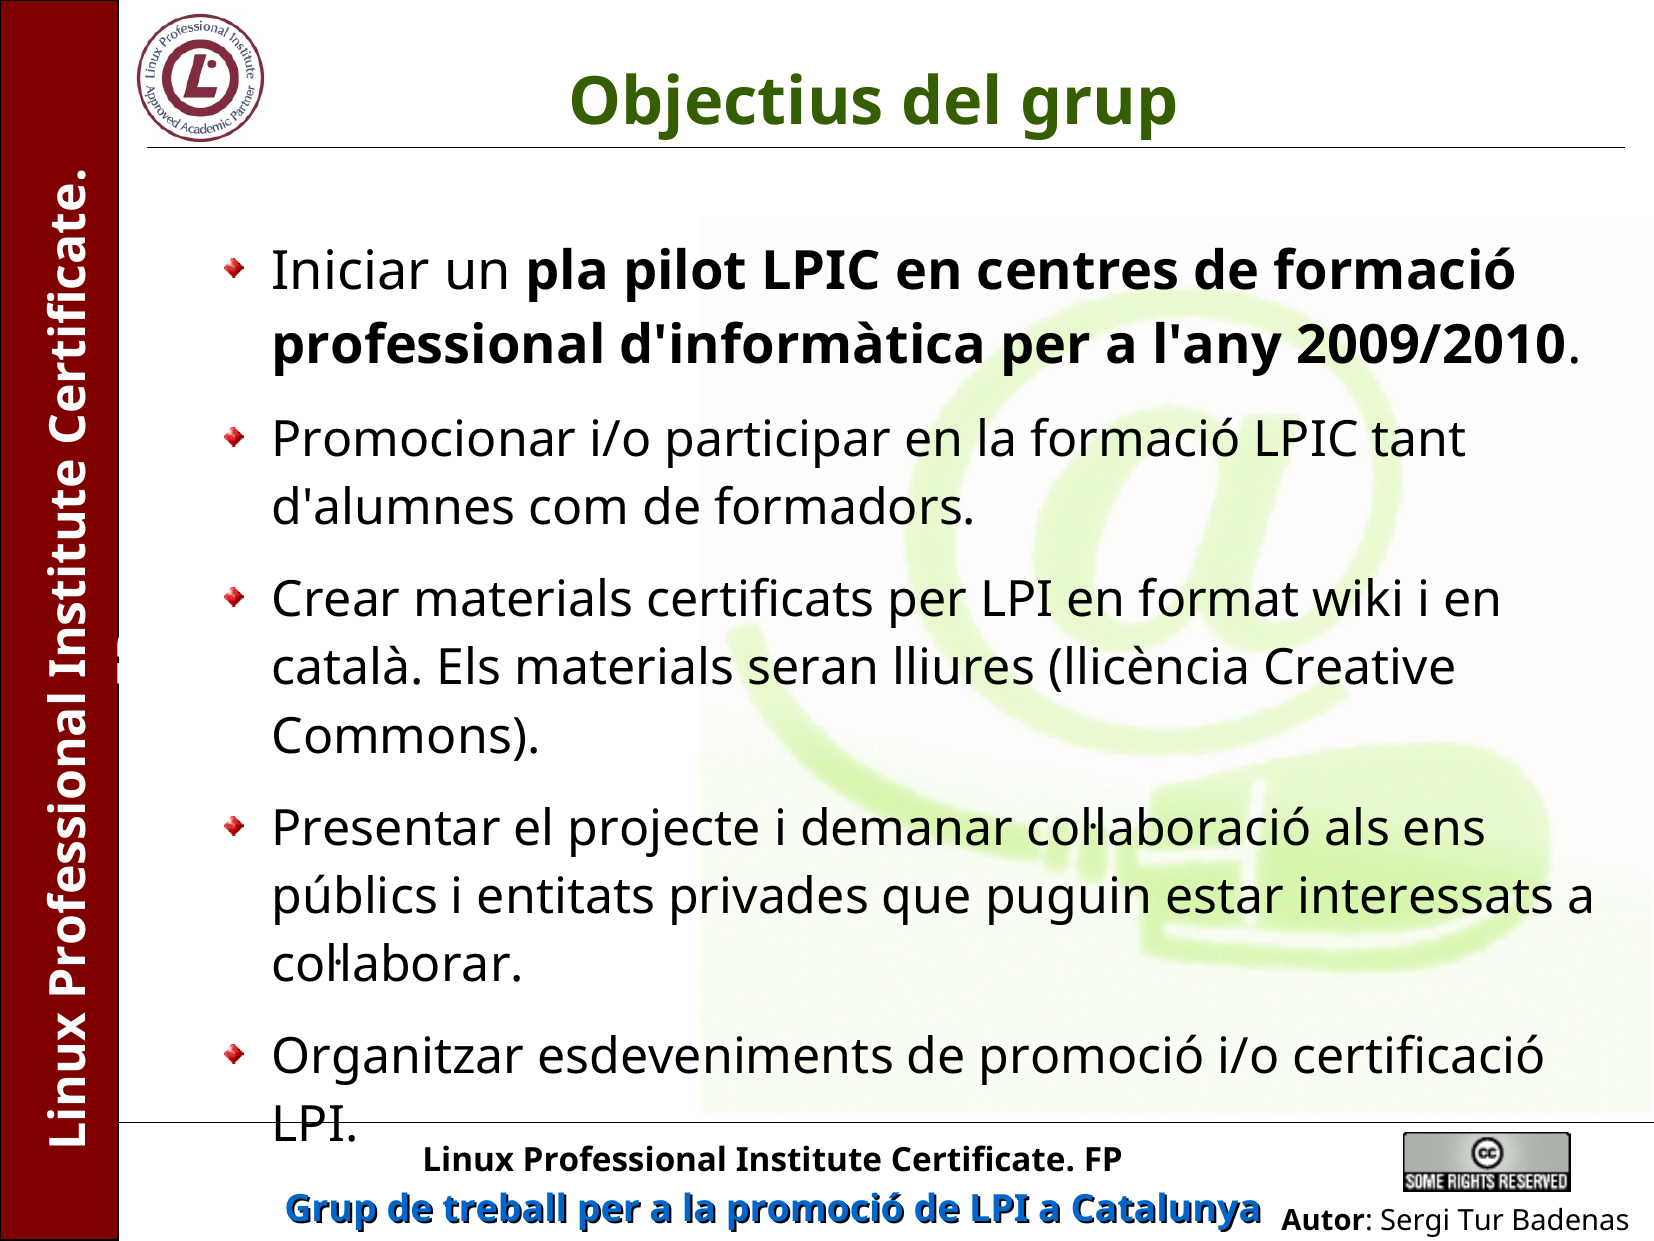

# Objectius del grup
Iniciar un pla pilot LPIC en centres de formació professional d'informàtica per a l'any 2009/2010.
Promocionar i/o participar en la formació LPIC tant d'alumnes com de formadors.
Crear materials certificats per LPI en format wiki i en català. Els materials seran lliures (llicència Creative Commons).
Presentar el projecte i demanar col·laboració als ens públics i entitats privades que puguin estar interessats a col·laborar.
Organitzar esdeveniments de promoció i/o certificació LPI.